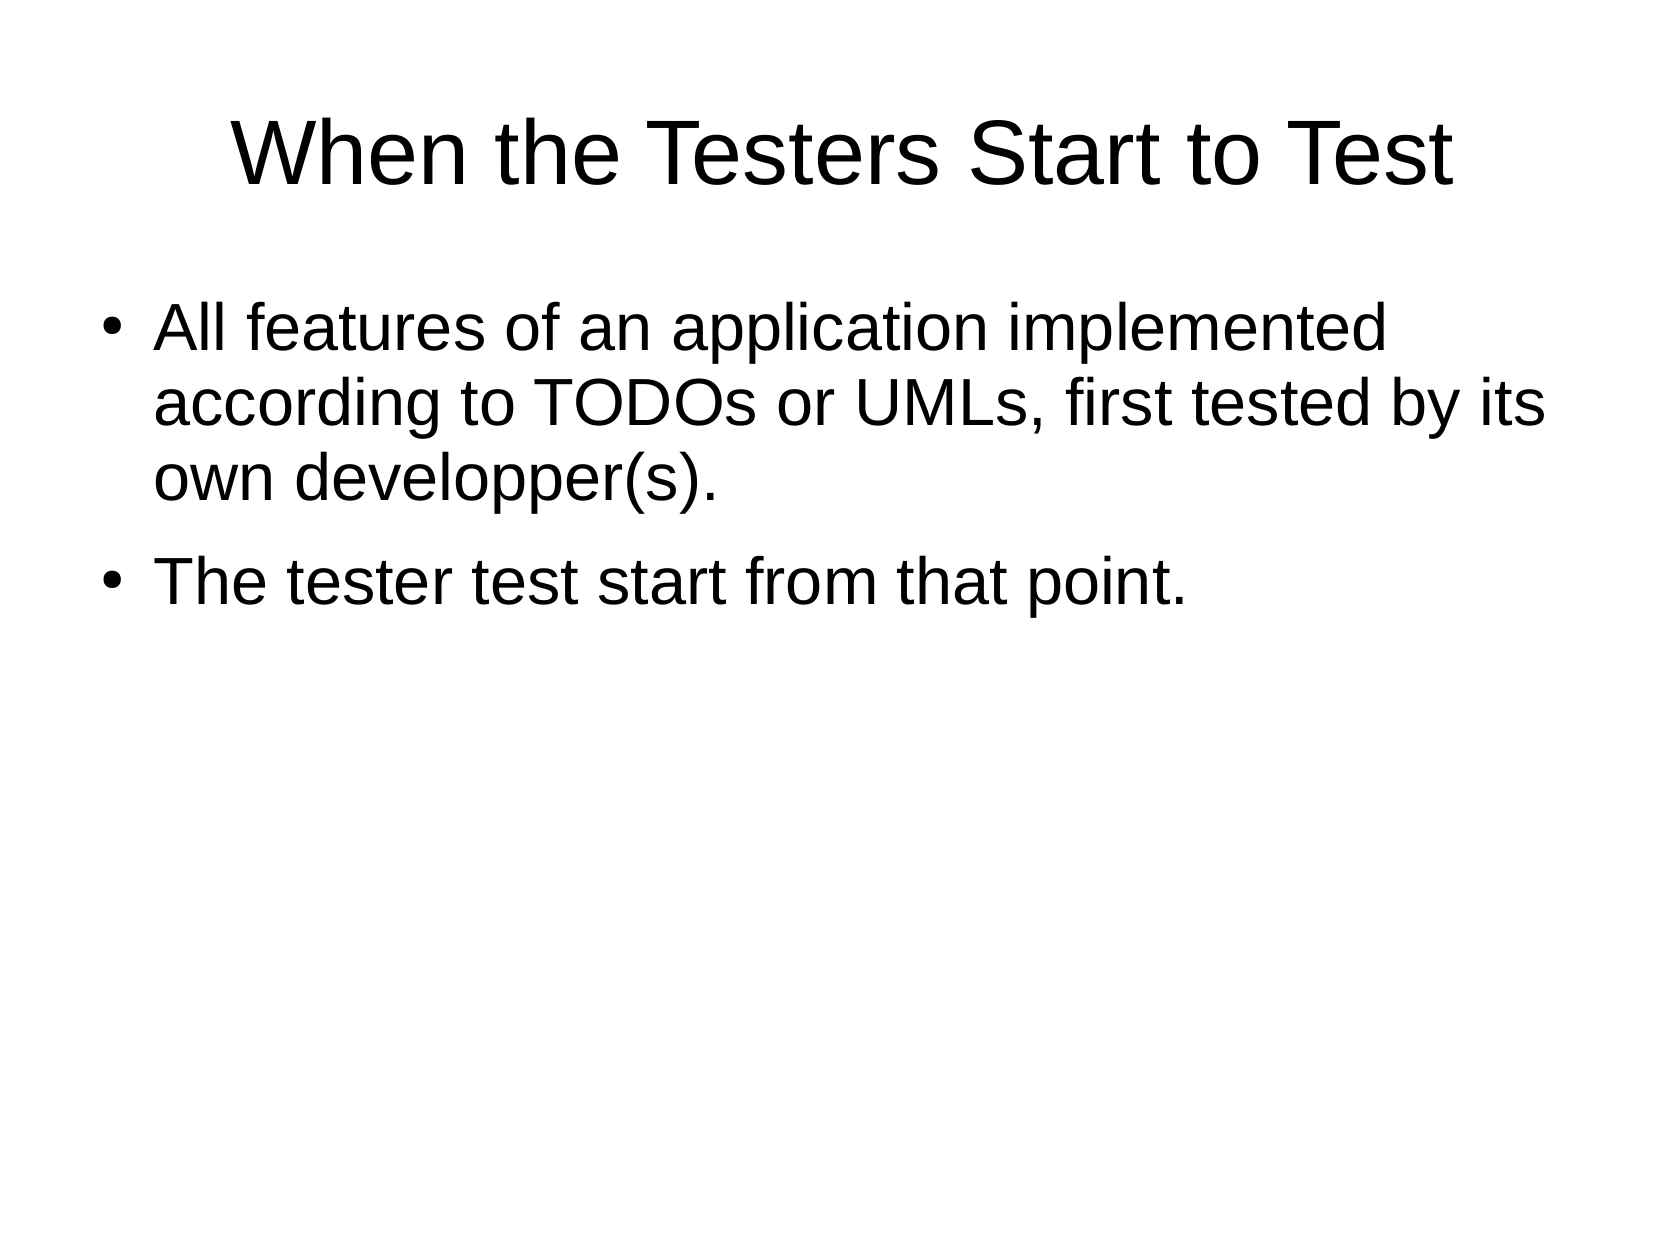

# When the Testers Start to Test
All features of an application implemented according to TODOs or UMLs, first tested by its own developper(s).
The tester test start from that point.